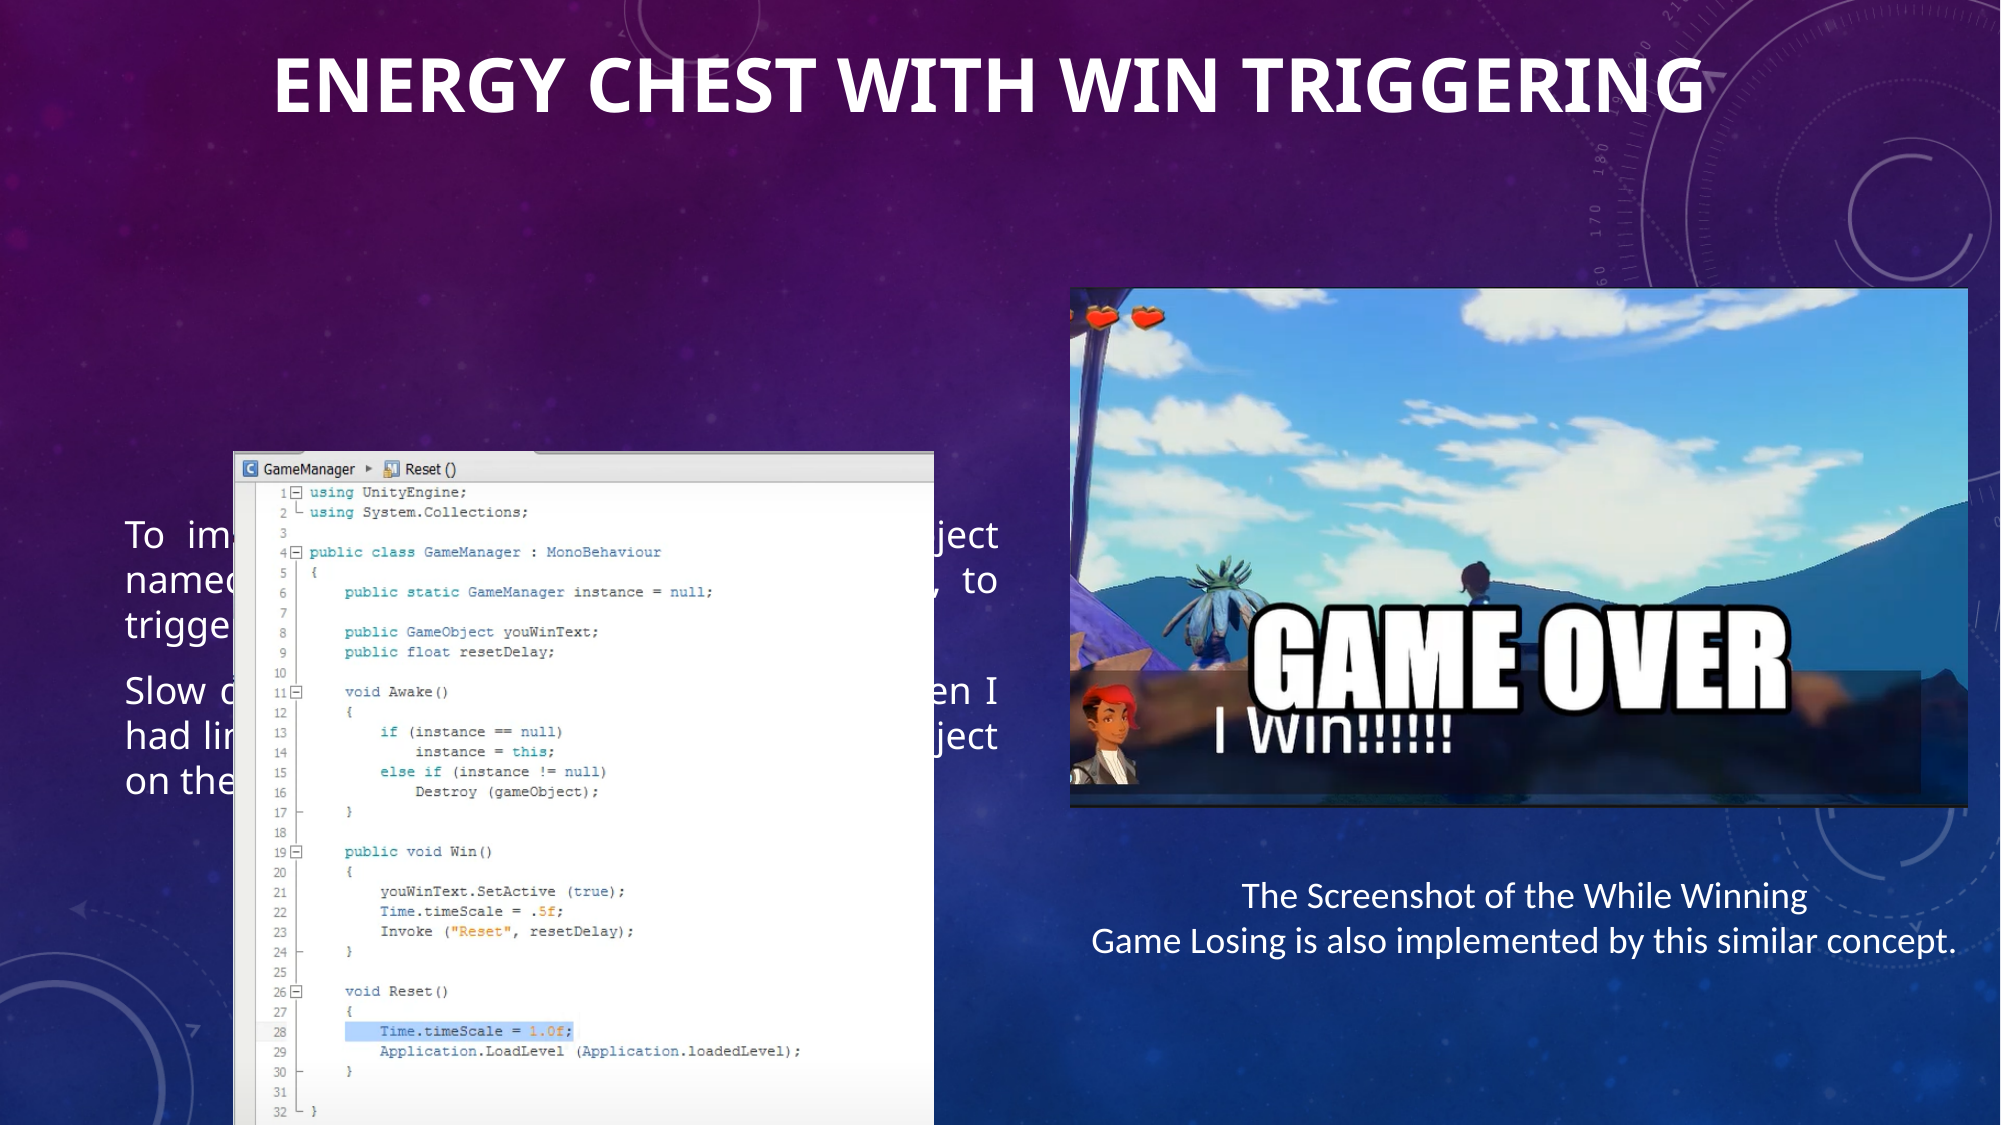

# Energy Chest with Win Triggering
To implement Win, I created an empty object named GameManager and coded as below, to trigger I Win!!!!!! showing on the game.
Slow down the time, and reset the game. Then I had linked GameManager to the target 3D object on the game which triggers a win scenario.
The Screenshot of the While Winning
Game Losing is also implemented by this similar concept.